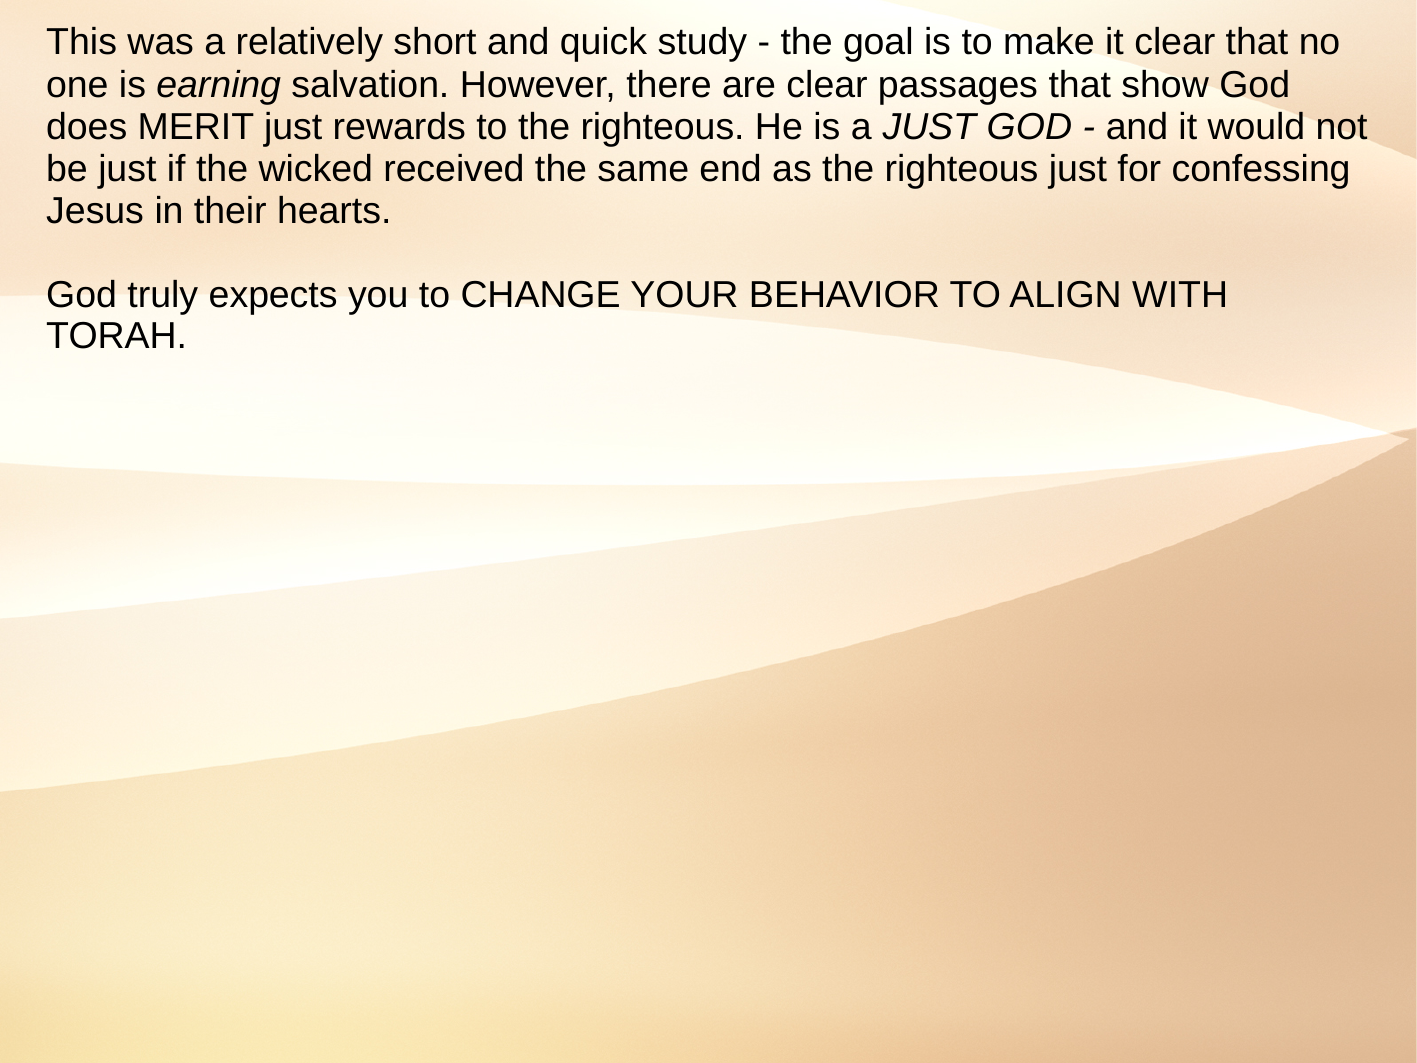

This was a relatively short and quick study - the goal is to make it clear that no one is earning salvation. However, there are clear passages that show God does MERIT just rewards to the righteous. He is a JUST GOD - and it would not be just if the wicked received the same end as the righteous just for confessing Jesus in their hearts.
God truly expects you to CHANGE YOUR BEHAVIOR TO ALIGN WITH TORAH.